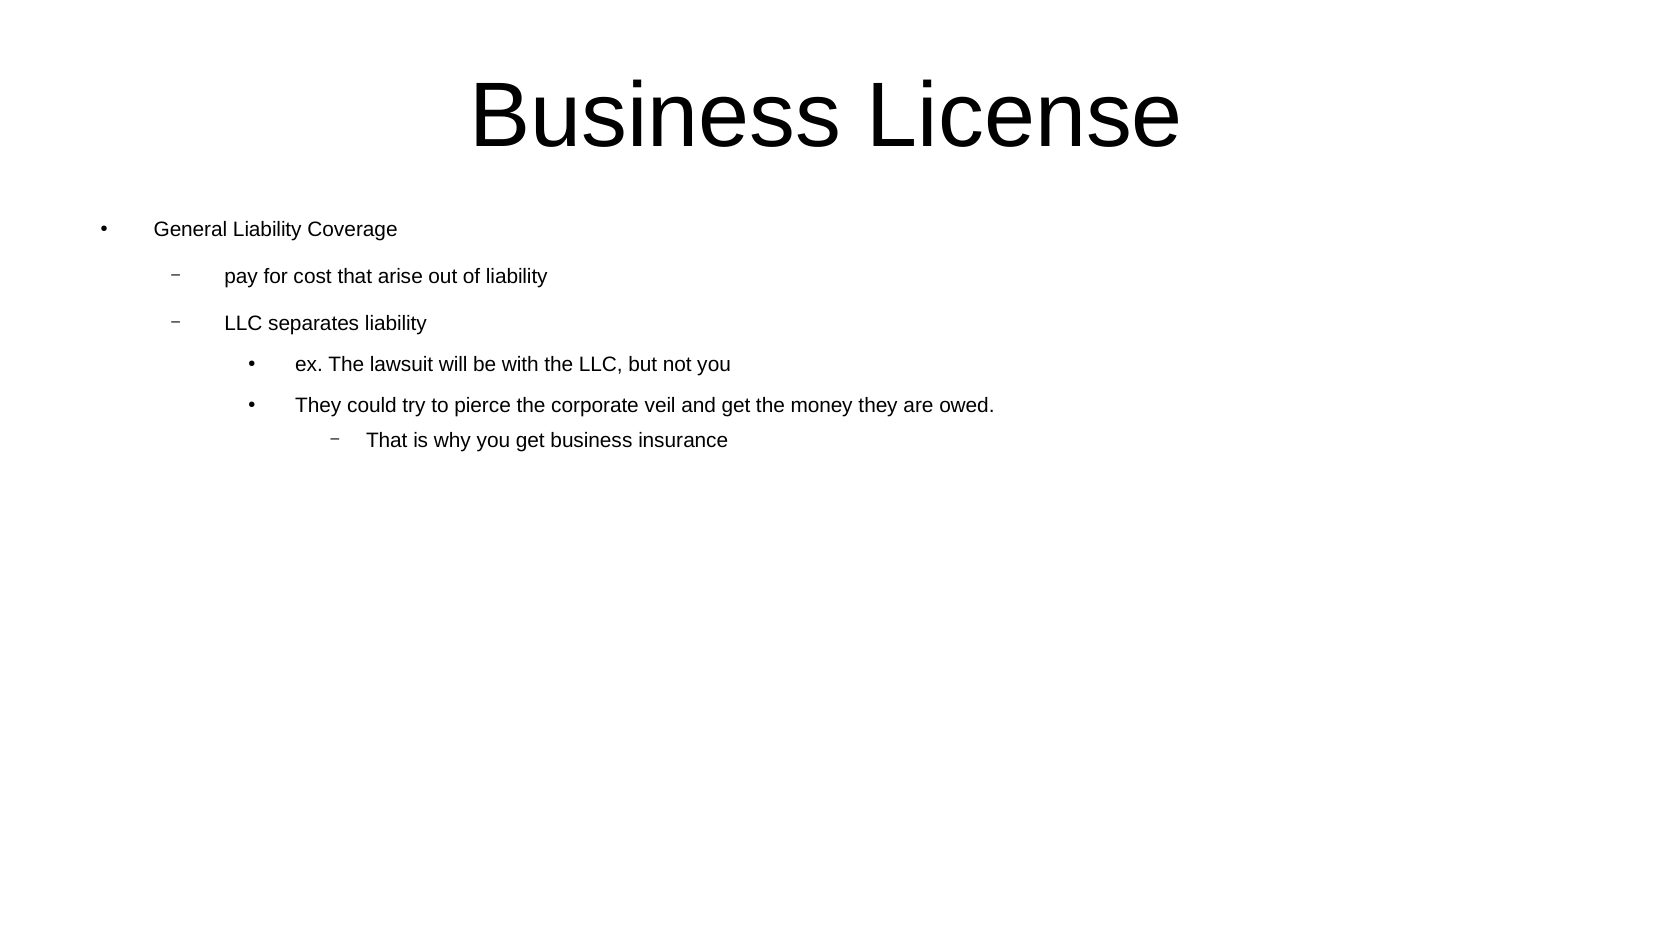

# Business License
General Liability Coverage
pay for cost that arise out of liability
LLC separates liability
ex. The lawsuit will be with the LLC, but not you
They could try to pierce the corporate veil and get the money they are owed.
That is why you get business insurance